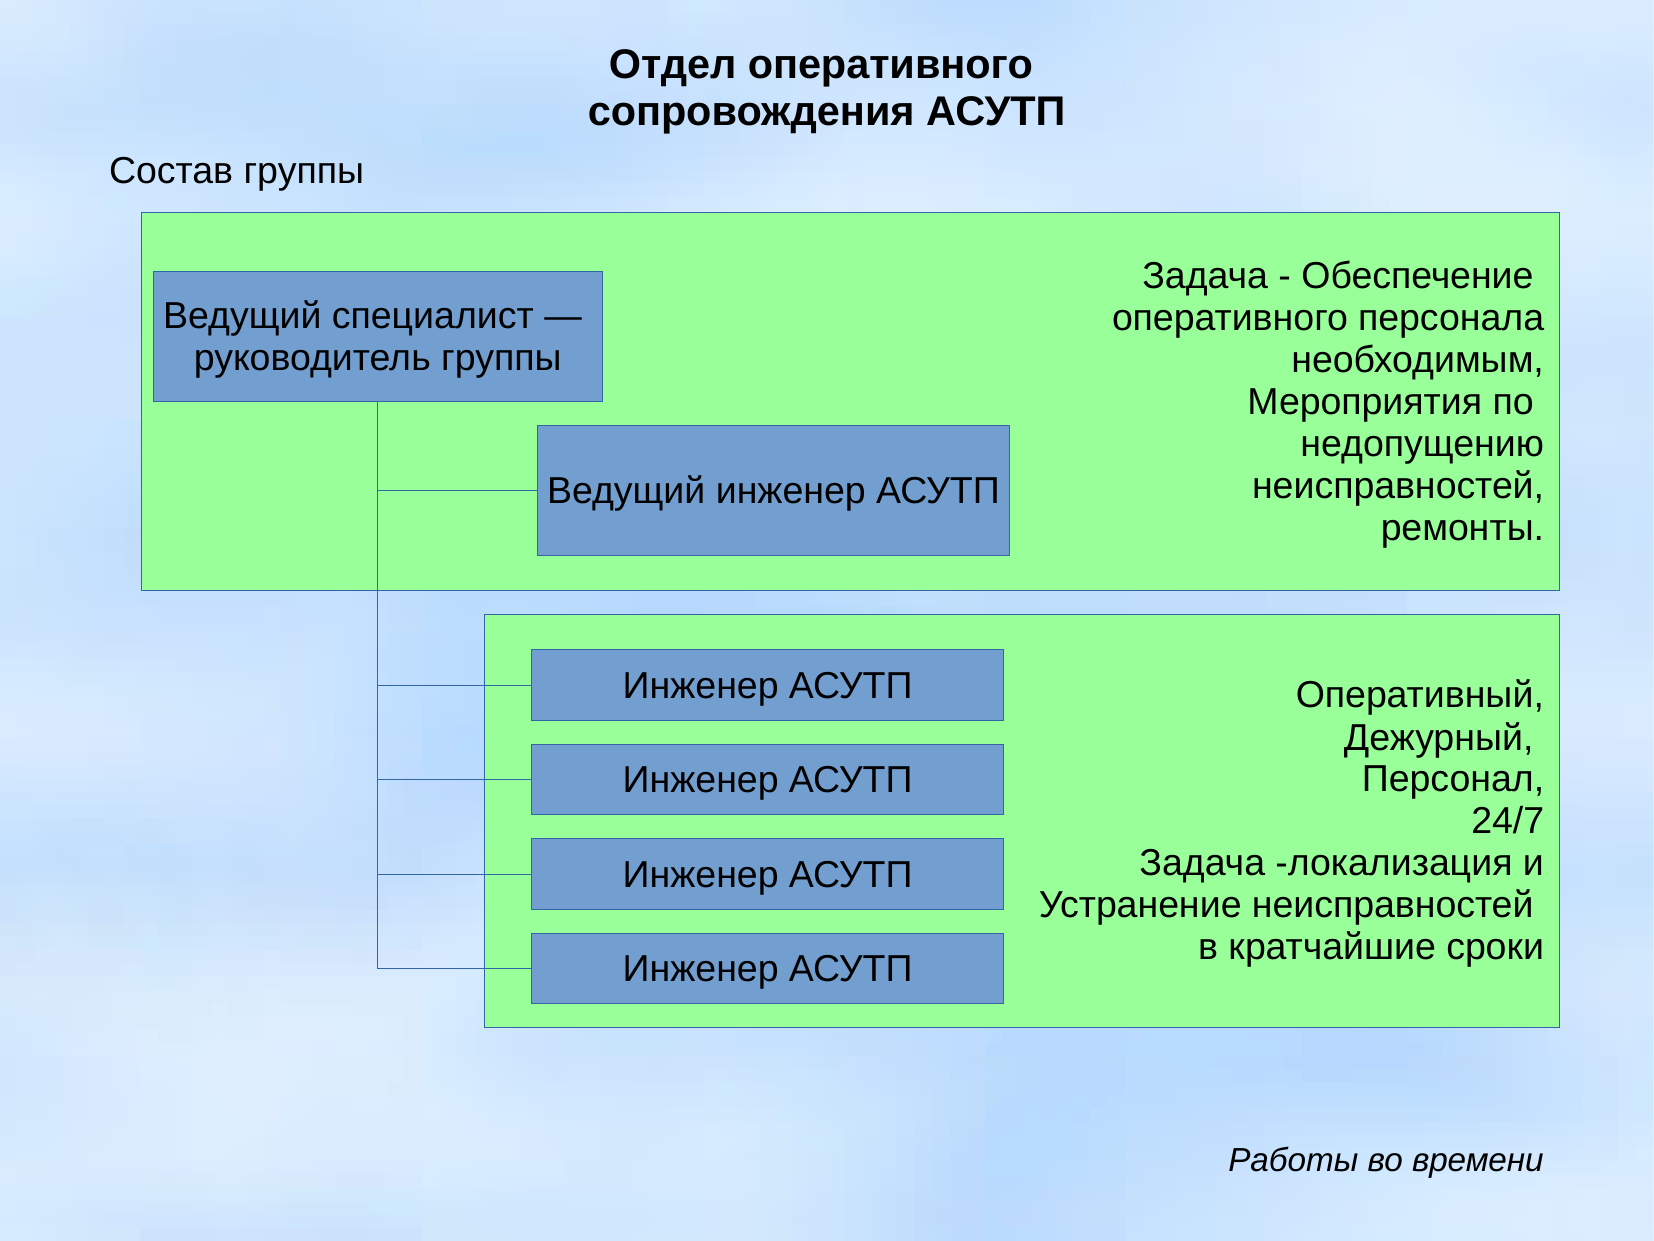

Отдел оперативного
сопровождения АСУТП
Состав группы
Задача - Обеспечение
оперативного персонала
необходимым,
Мероприятия по
недопущению
 неисправностей,
ремонты.
Ведущий специалист —
руководитель группы
Ведущий инженер АСУТП
Оперативный,
Дежурный,
Персонал,
 24/7
Задача -локализация и
 Устранение неисправностей
в кратчайшие сроки
Инженер АСУТП
Инженер АСУТП
Инженер АСУТП
Инженер АСУТП
Работы во времени